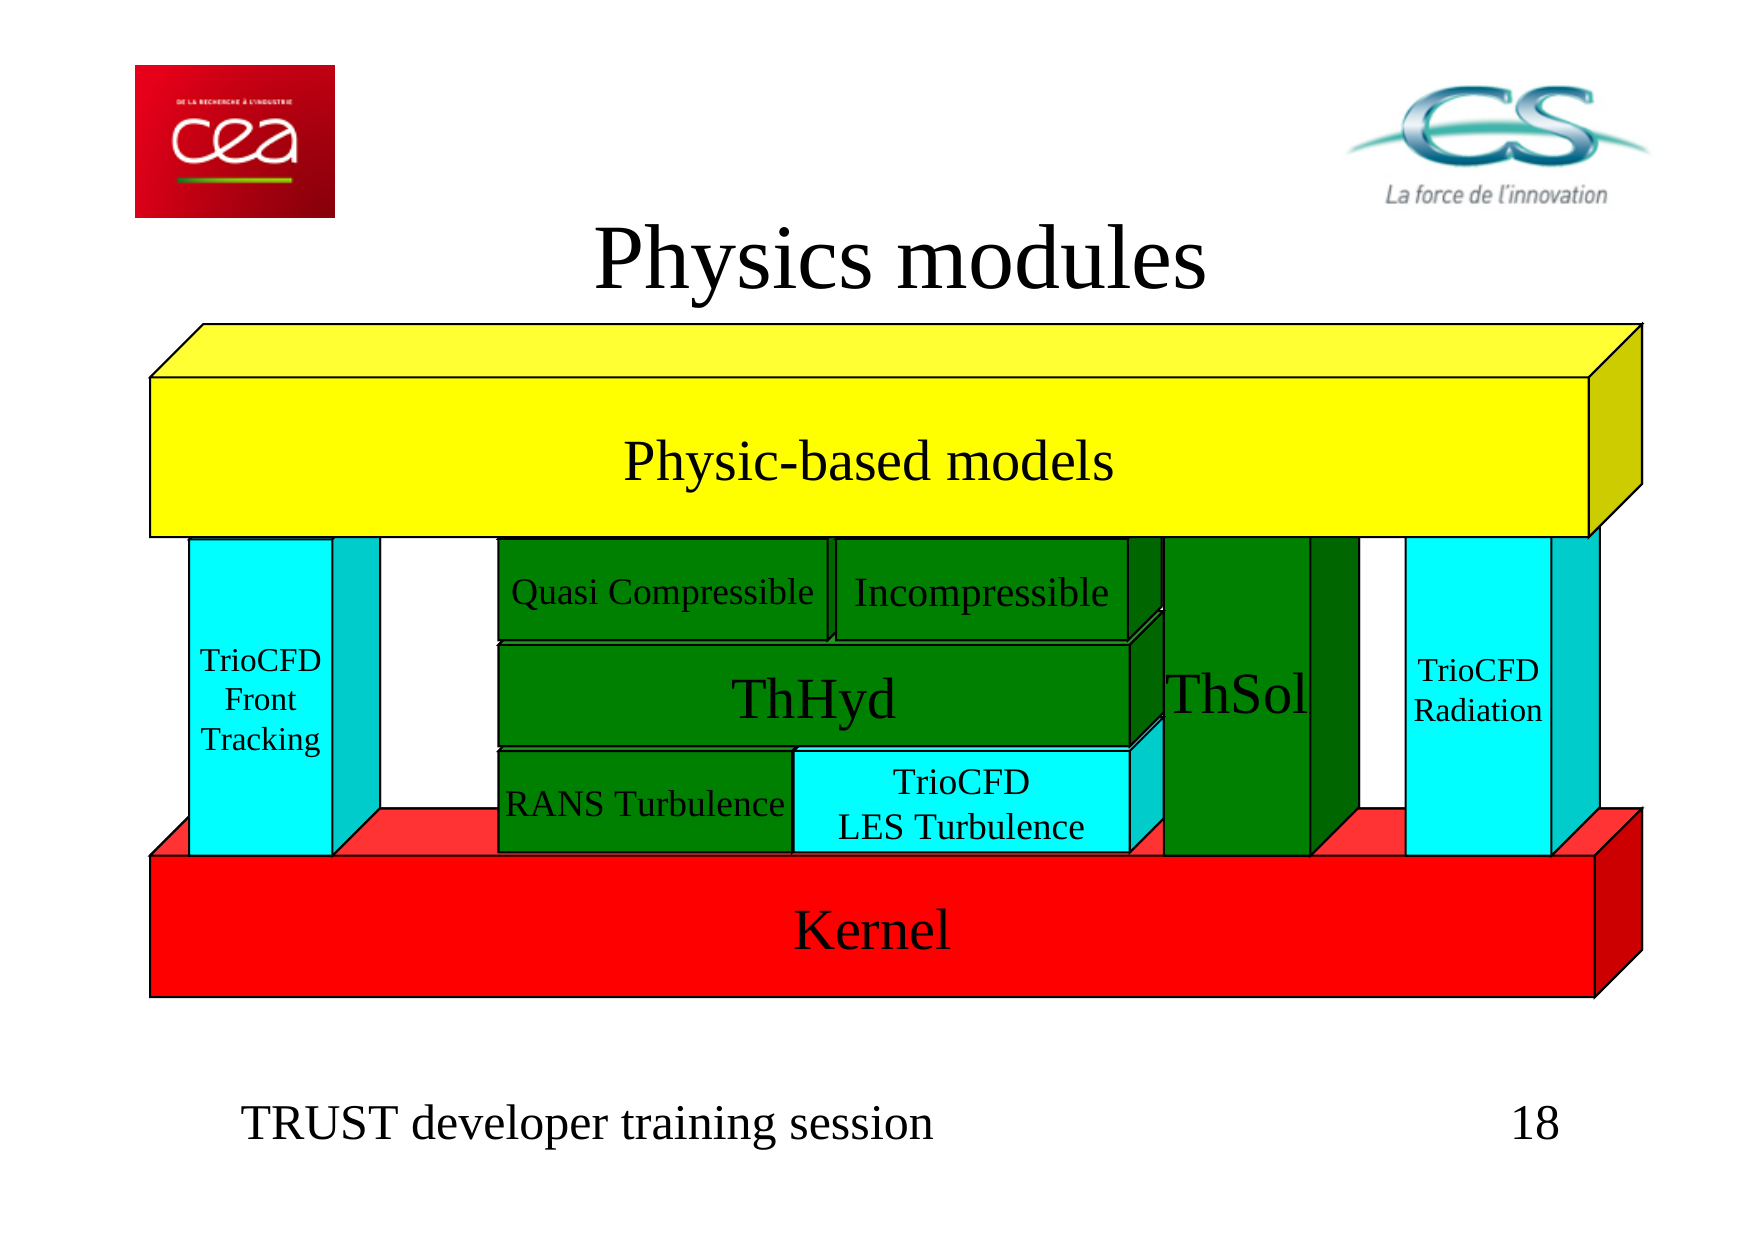

# Physics modules
Physic-based models
TrioCFD
Radiation
ThSol
TrioCFD
Front
Tracking
Quasi Compressible
Incompressible
ThHyd
TrioCFD
LES Turbulence
RANS Turbulence
Kernel
TRUST developer training session
18